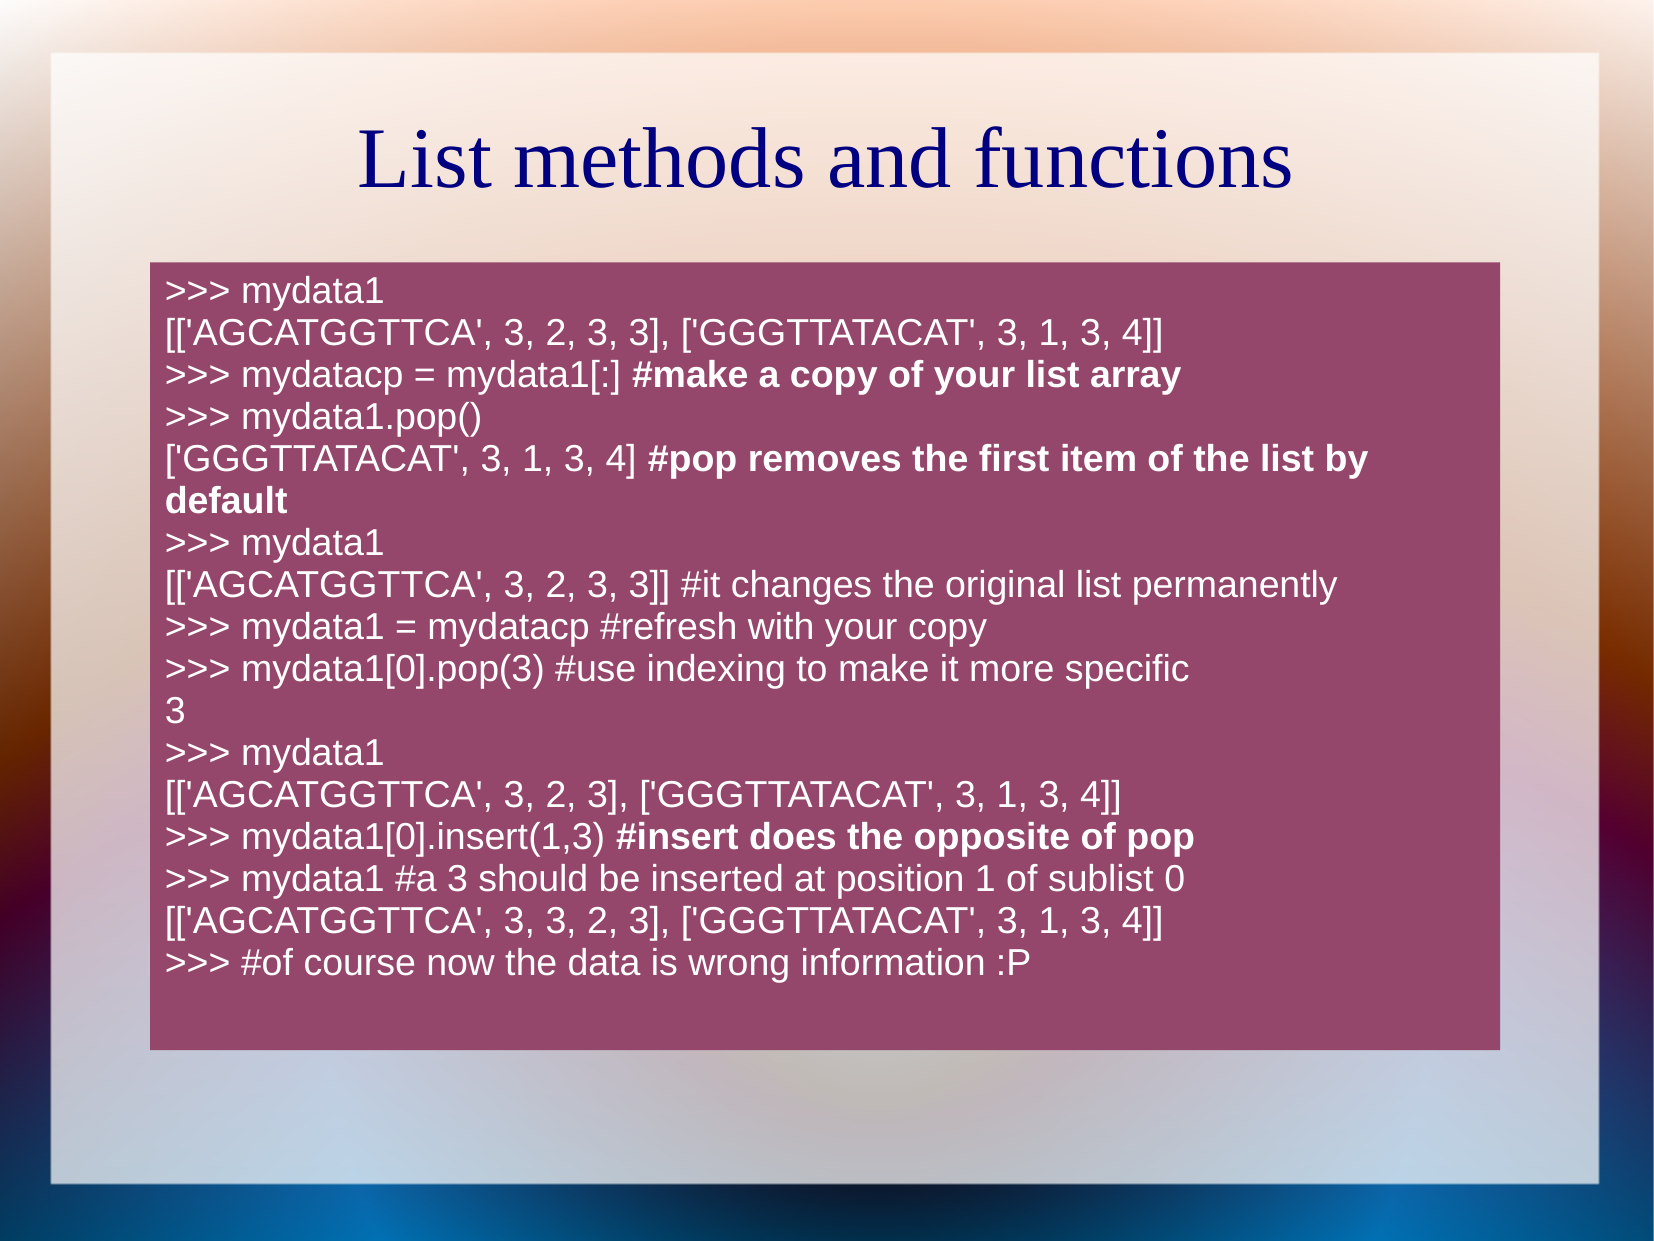

# List methods and functions
>>> mydata1
[['AGCATGGTTCA', 3, 2, 3, 3], ['GGGTTATACAT', 3, 1, 3, 4]]
>>> mydatacp = mydata1[:] #make a copy of your list array
>>> mydata1.pop()
['GGGTTATACAT', 3, 1, 3, 4] #pop removes the first item of the list by default
>>> mydata1
[['AGCATGGTTCA', 3, 2, 3, 3]] #it changes the original list permanently
>>> mydata1 = mydatacp #refresh with your copy
>>> mydata1[0].pop(3) #use indexing to make it more specific
3
>>> mydata1
[['AGCATGGTTCA', 3, 2, 3], ['GGGTTATACAT', 3, 1, 3, 4]]
>>> mydata1[0].insert(1,3) #insert does the opposite of pop
>>> mydata1 #a 3 should be inserted at position 1 of sublist 0
[['AGCATGGTTCA', 3, 3, 2, 3], ['GGGTTATACAT', 3, 1, 3, 4]]
>>> #of course now the data is wrong information :P